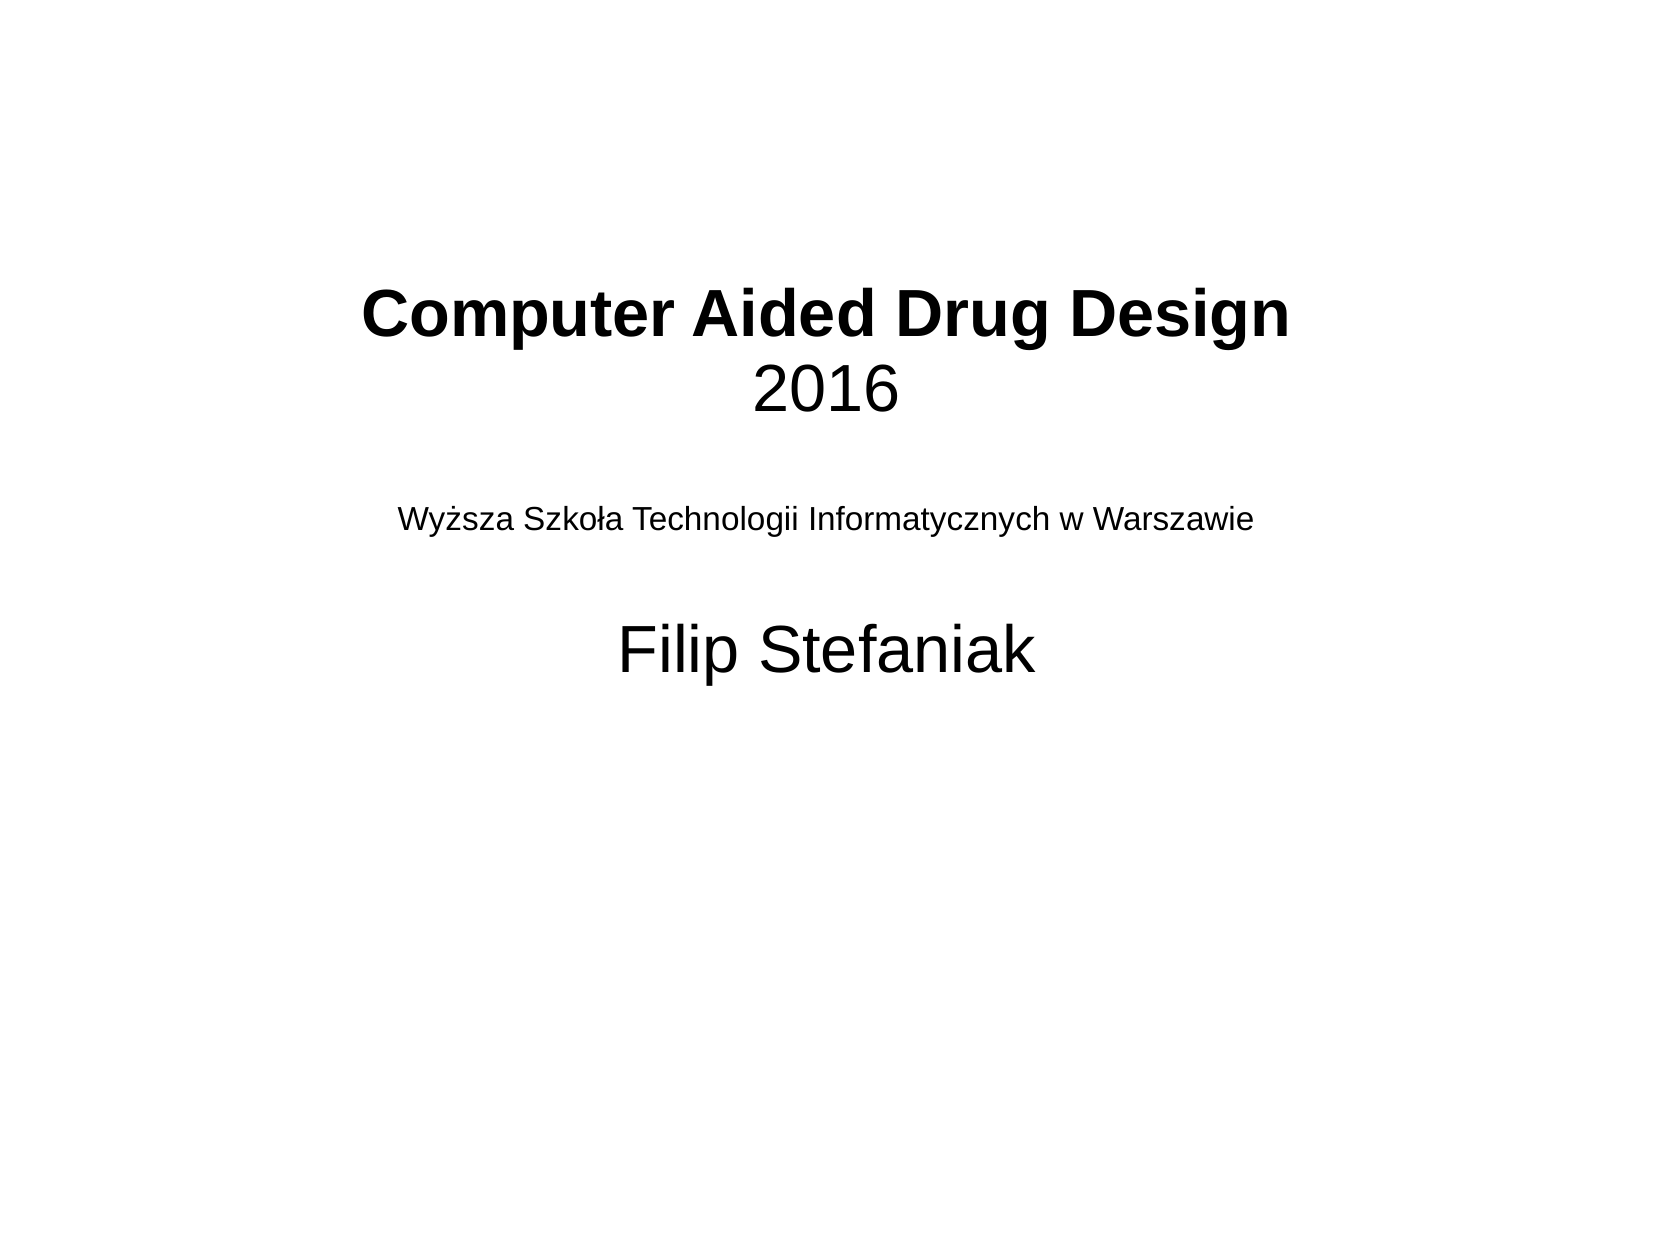

# Computer Aided Drug Design
2016
Wyższa Szkoła Technologii Informatycznych w Warszawie
Filip Stefaniak